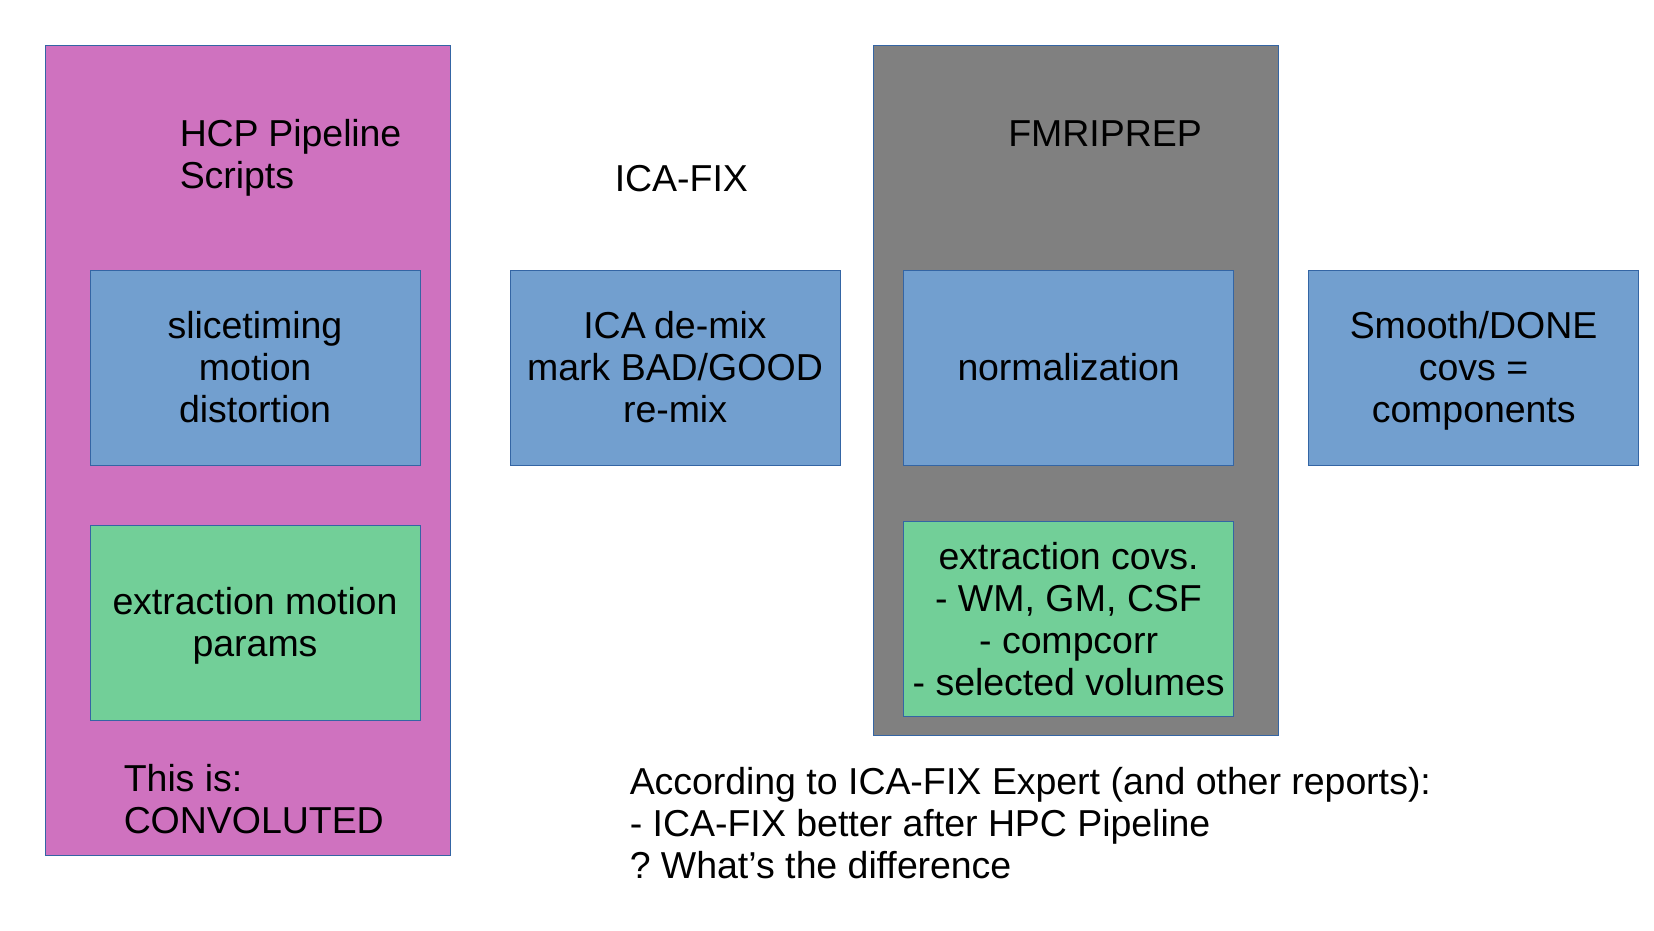

HCP Pipeline
Scripts
FMRIPREP
ICA-FIX
slicetiming
motion
distortion
ICA de-mix
mark BAD/GOOD
re-mix
normalization
Smooth/DONE
covs =
components
extraction covs.
- WM, GM, CSF
- compcorr
- selected volumes
extraction motion
params
This is:
CONVOLUTED
According to ICA-FIX Expert (and other reports):
- ICA-FIX better after HPC Pipeline
? What’s the difference